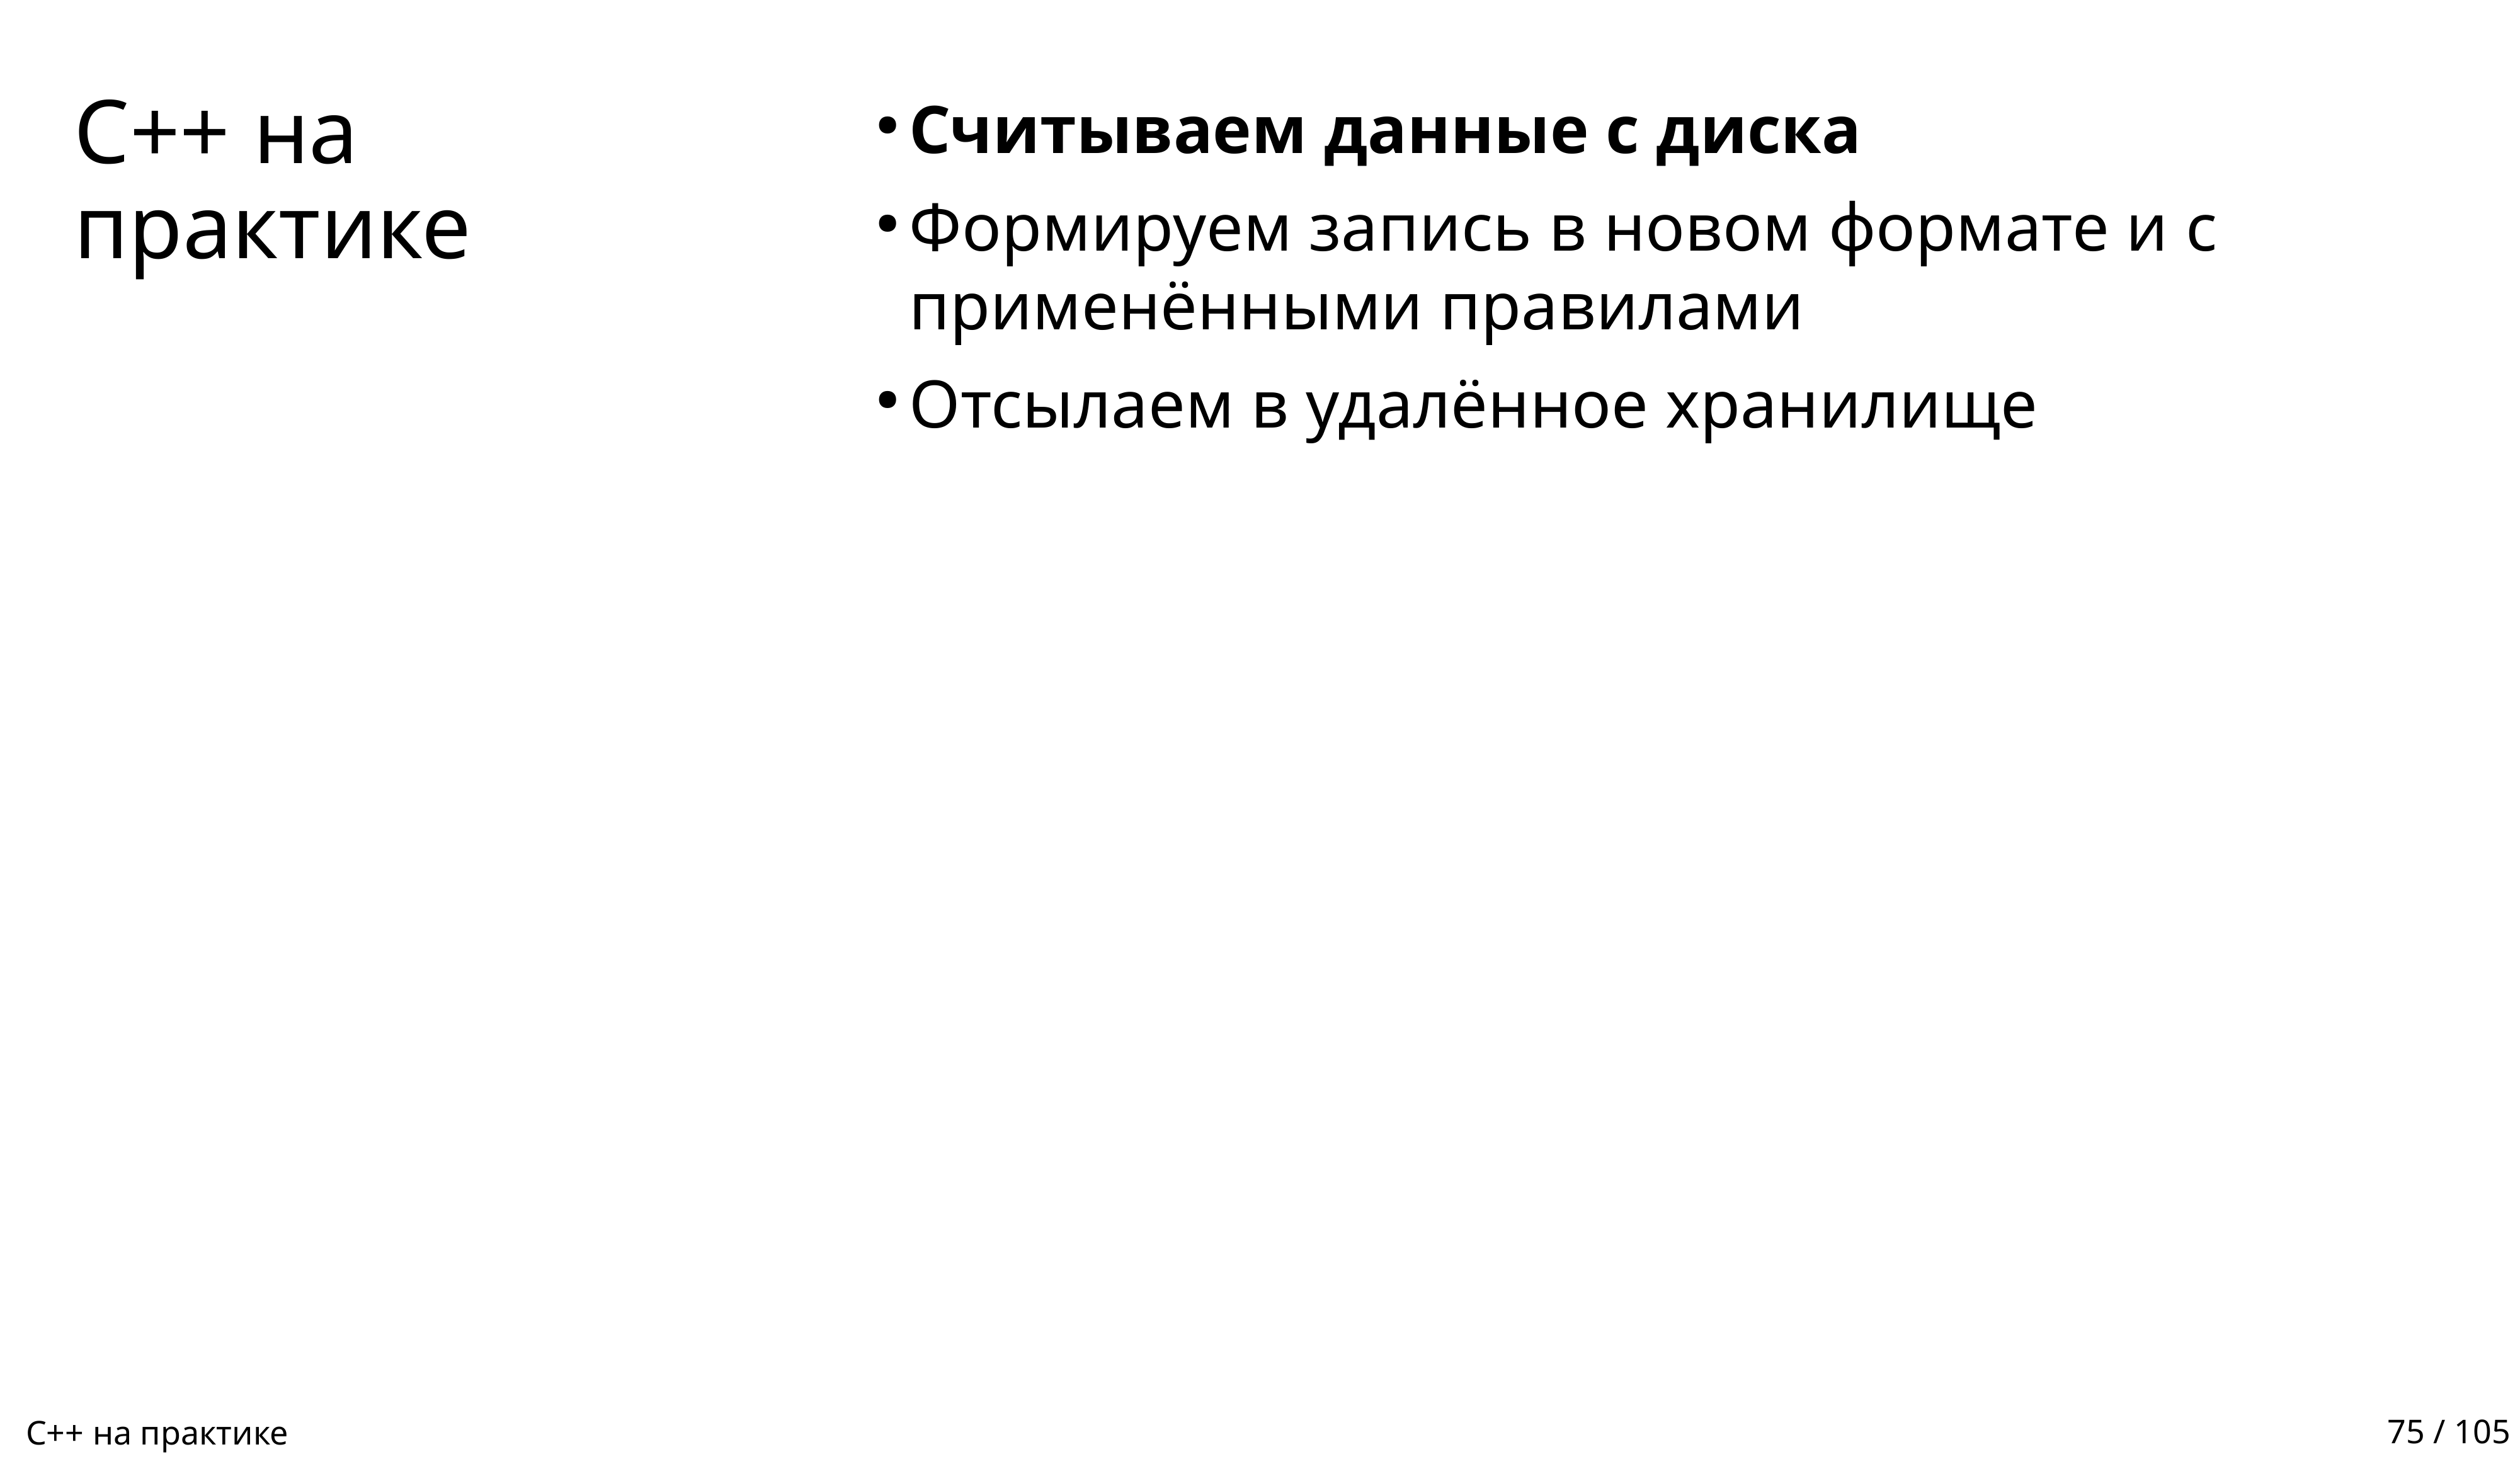

# C++ на практике
Считываем данные с диска
Формируем запись в новом формате и с применёнными правилами
Отсылаем в удалённое хранилище
C++ на практике